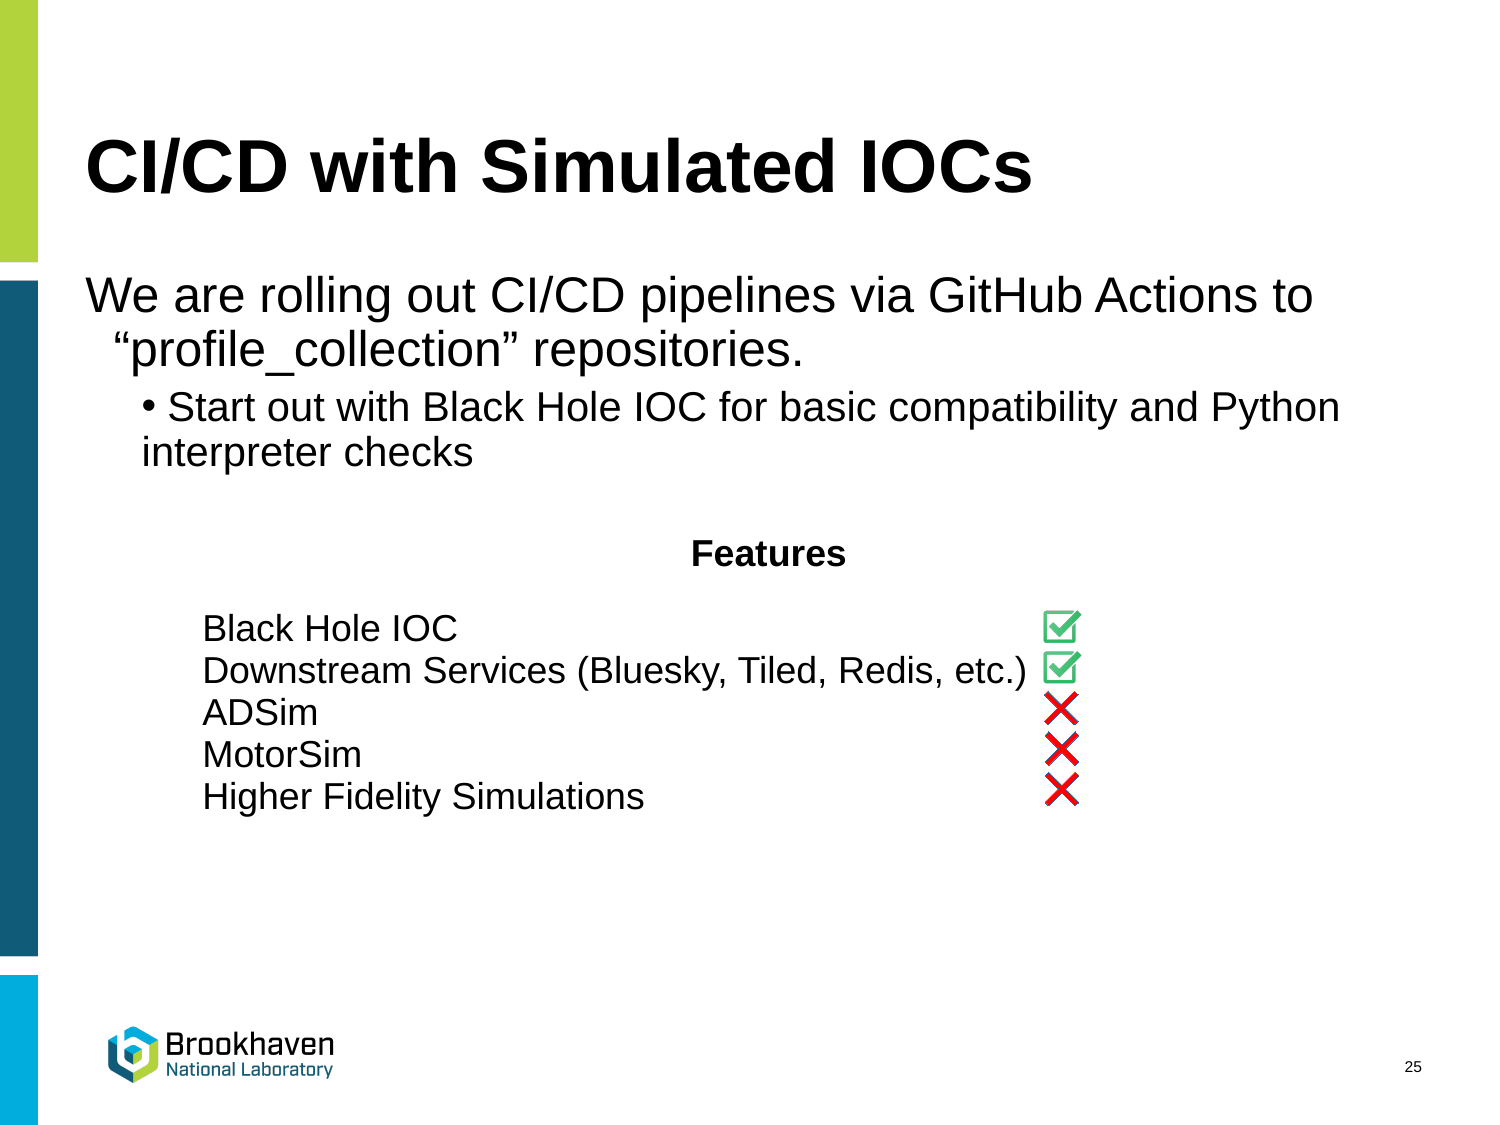

# CI/CD with Simulated IOCs
We are rolling out CI/CD pipelines via GitHub Actions to “profile_collection” repositories.
 Start out with Black Hole IOC for basic compatibility and Python interpreter checks
Features
Black Hole IOC
Downstream Services (Bluesky, Tiled, Redis, etc.)
ADSim
MotorSim
Higher Fidelity Simulations